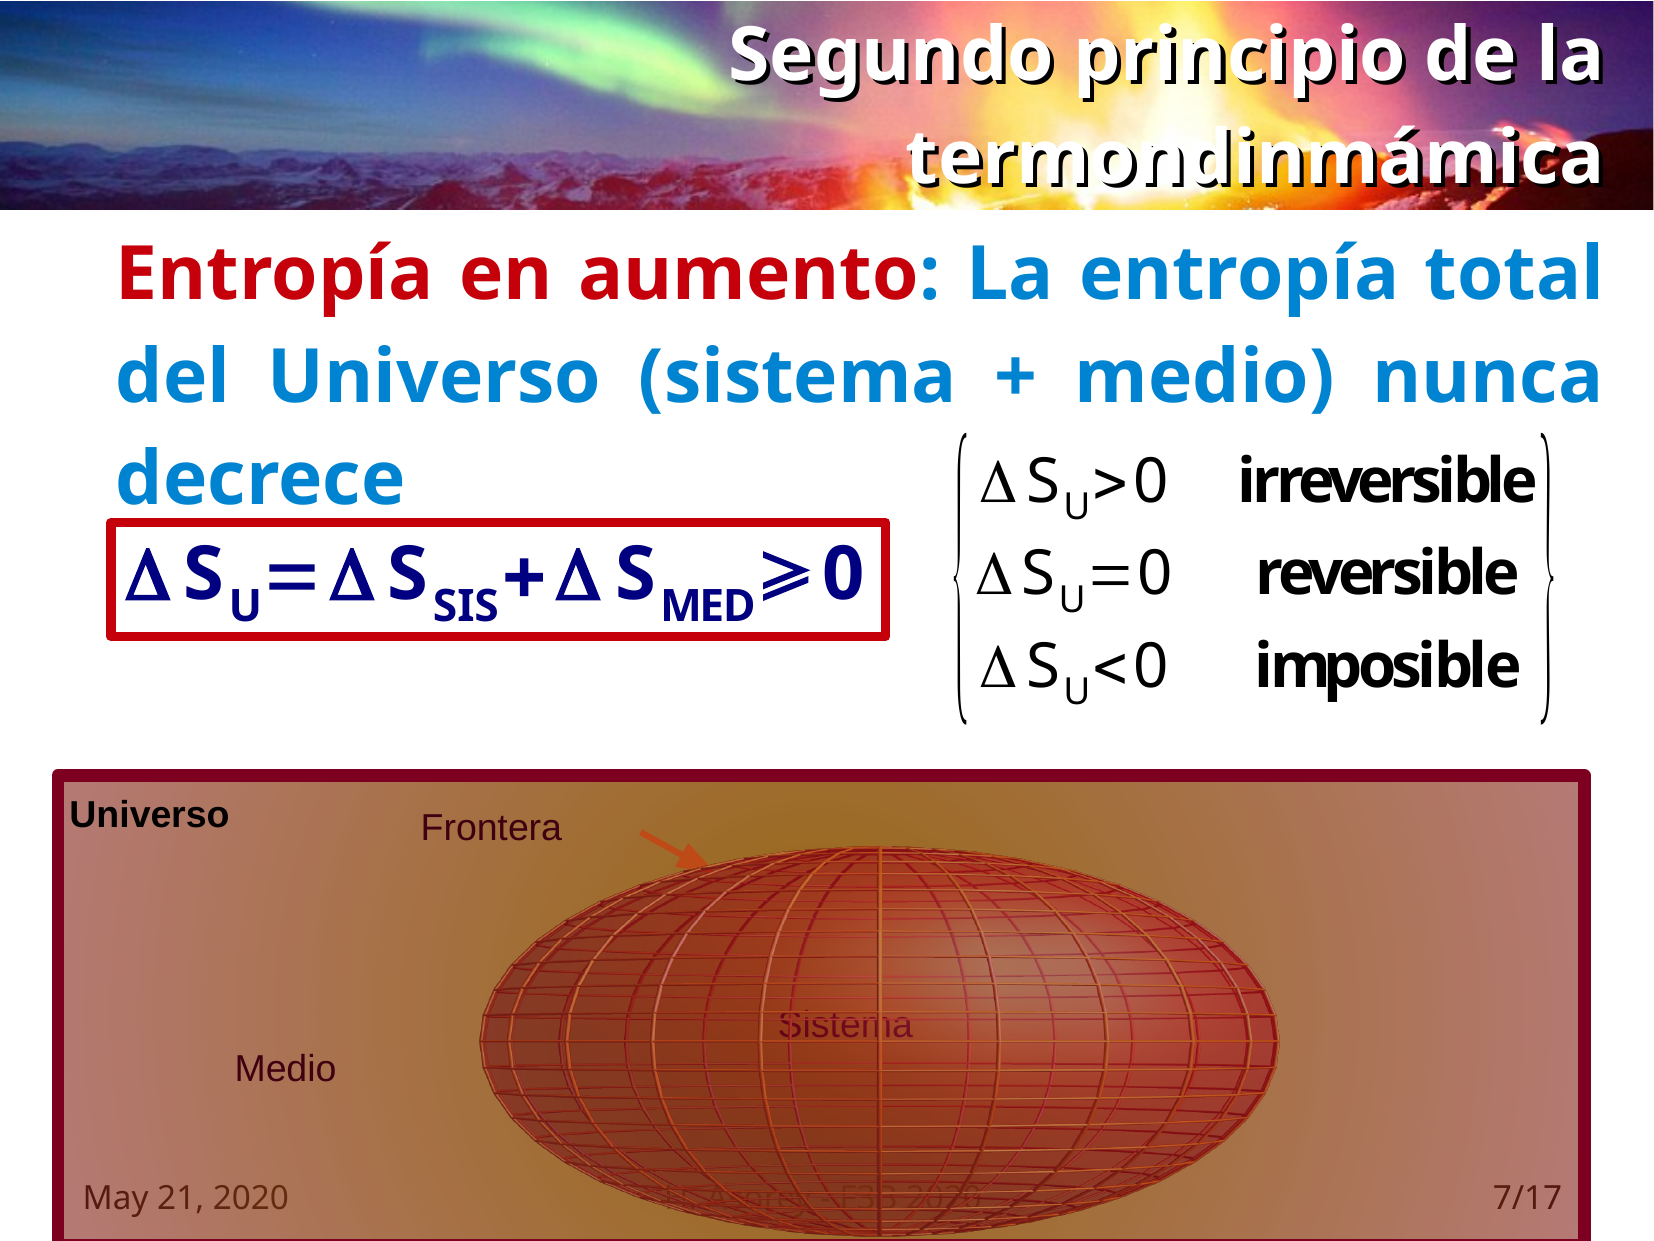

# Segundo principio de la termondinmámica
Entropía en aumento: La entropía total del Universo (sistema + medio) nunca decrece
Universo
Frontera
Sistema
Medio
May 21, 2020
H. Asorey - F3B 2020
7